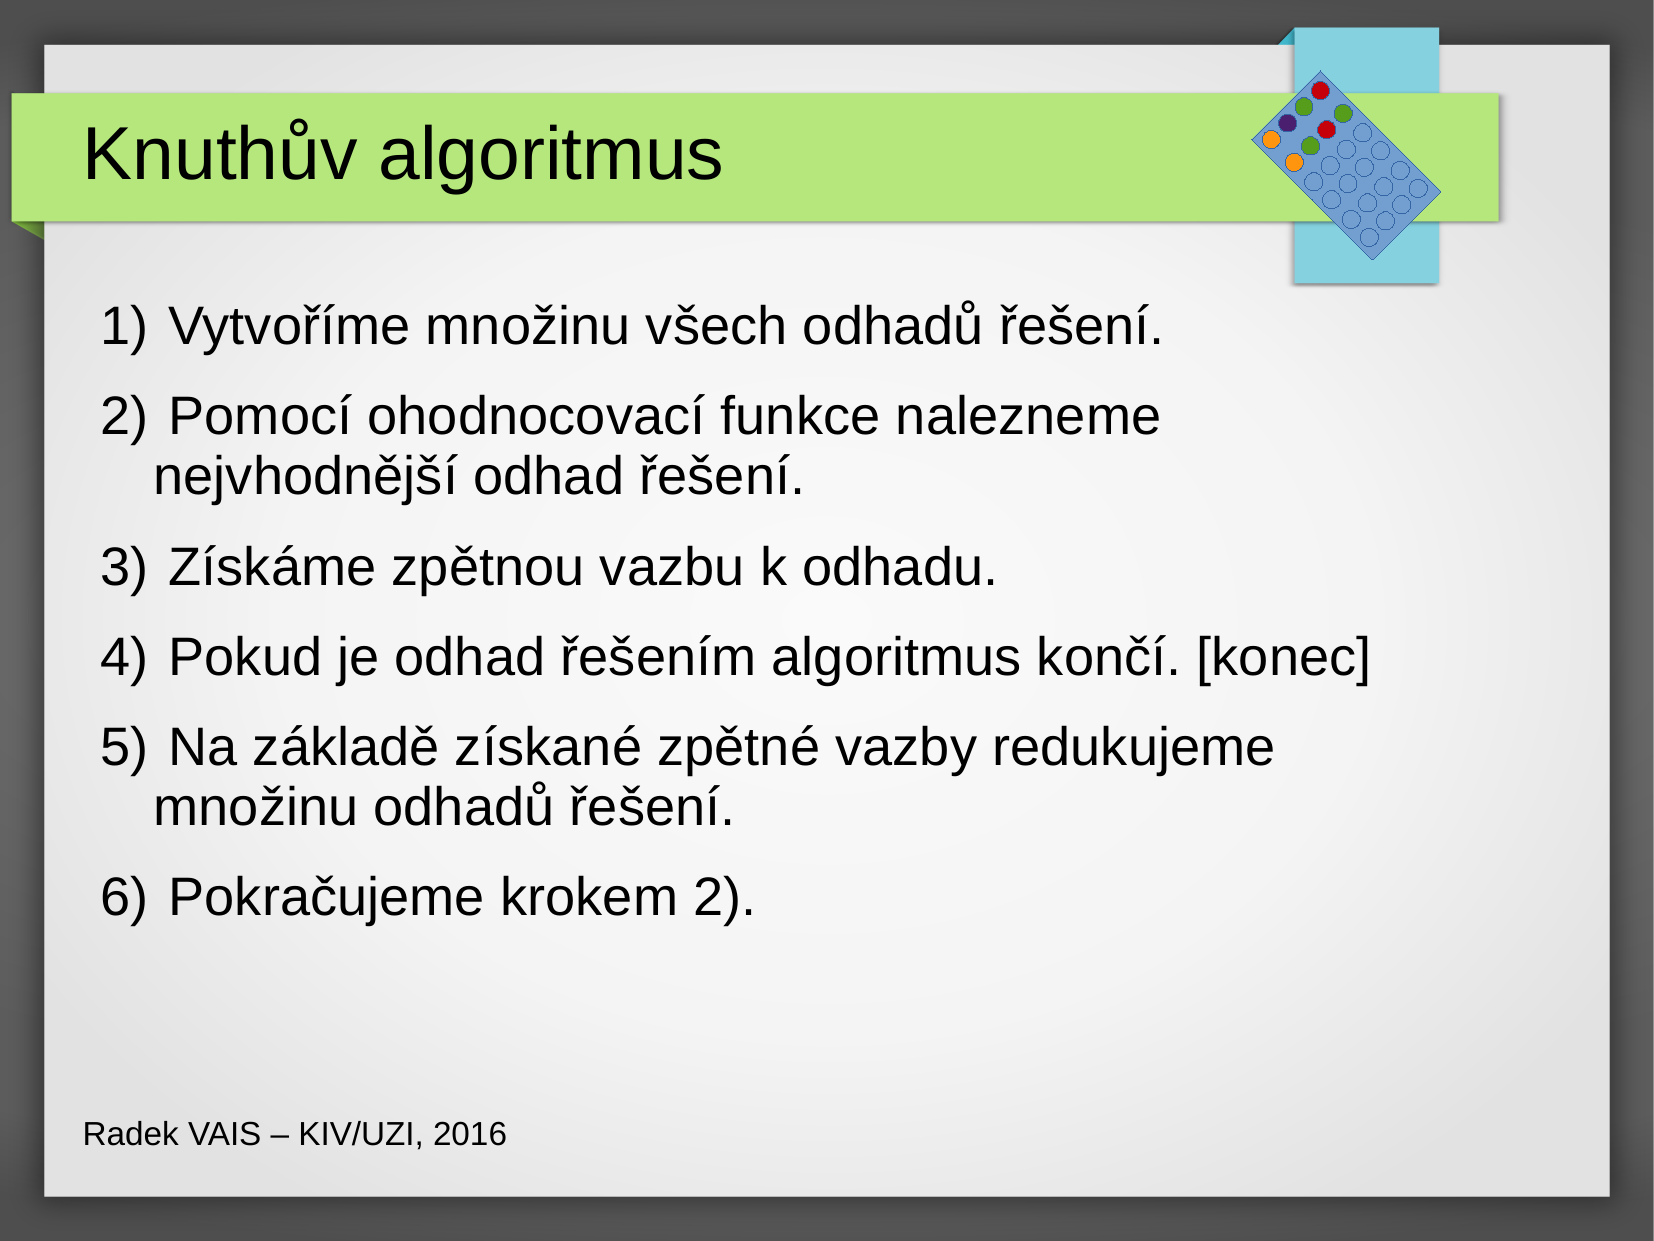

# Knuthův algoritmus
 Vytvoříme množinu všech odhadů řešení.
 Pomocí ohodnocovací funkce nalezneme
nejvhodnější odhad řešení.
 Získáme zpětnou vazbu k odhadu.
 Pokud je odhad řešením algoritmus končí. [konec]
 Na základě získané zpětné vazby redukujeme
množinu odhadů řešení.
 Pokračujeme krokem 2).
Radek VAIS – KIV/UZI, 2016